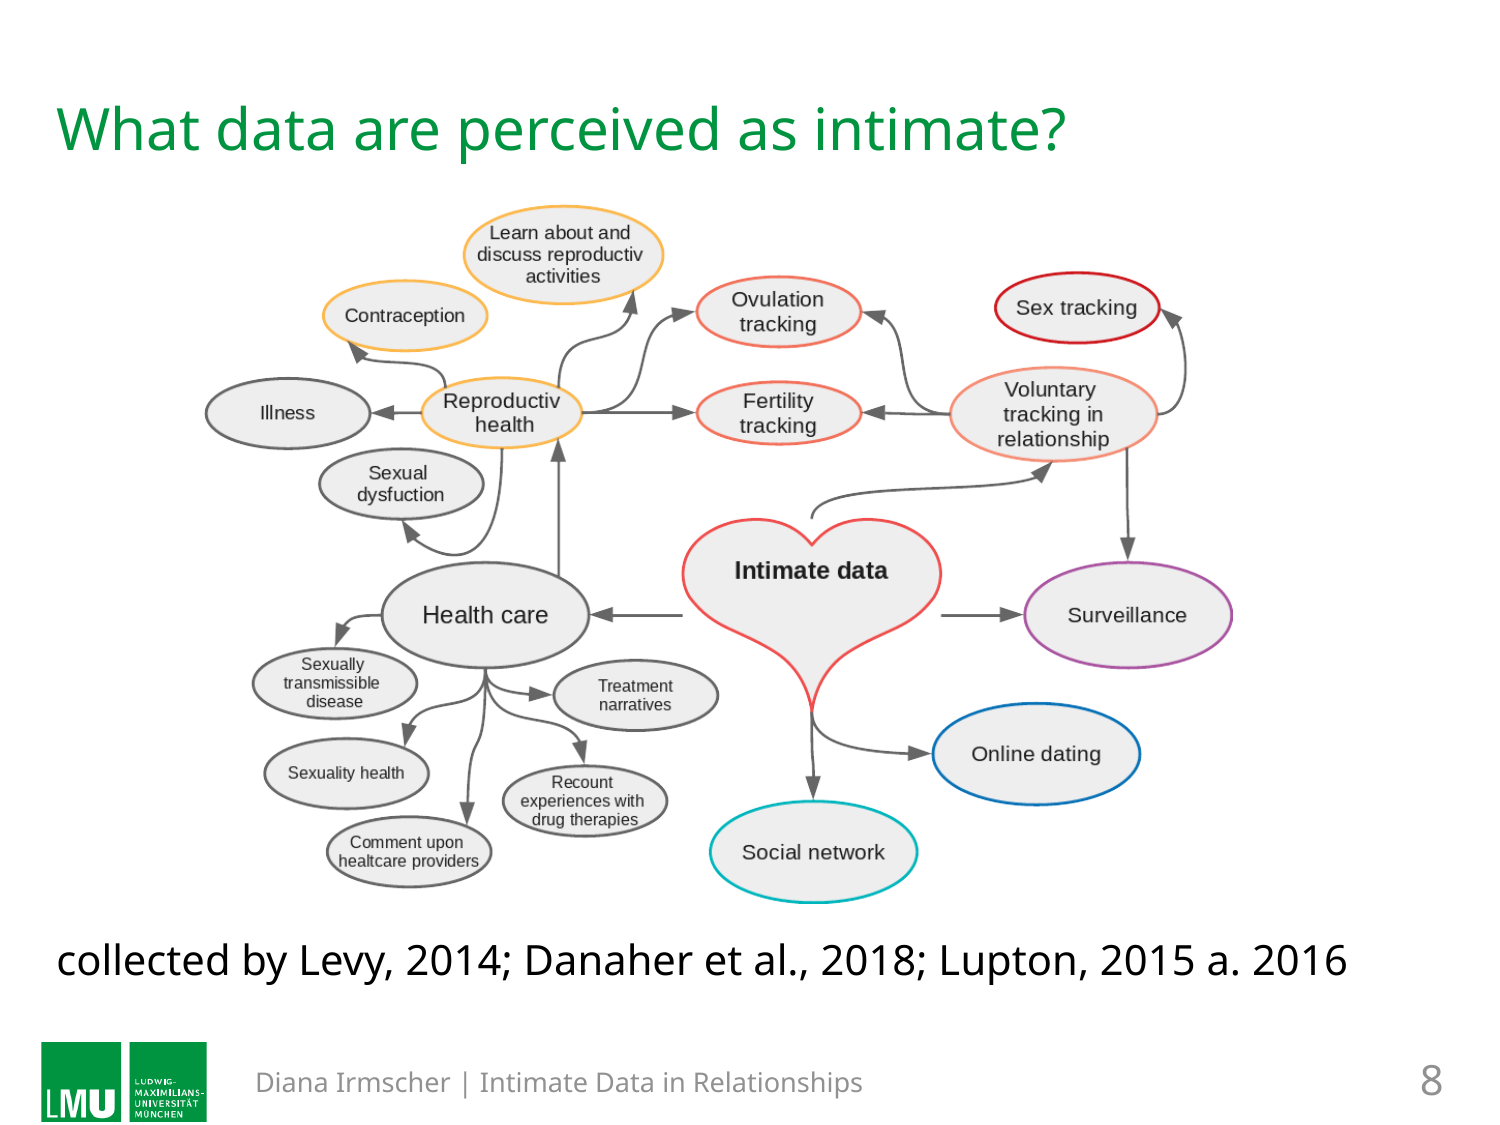

# What data are perceived as intimate?
collected by Levy, 2014; Danaher et al., 2018; Lupton, 2015 a. 2016
Diana Irmscher | Intimate Data in Relationships